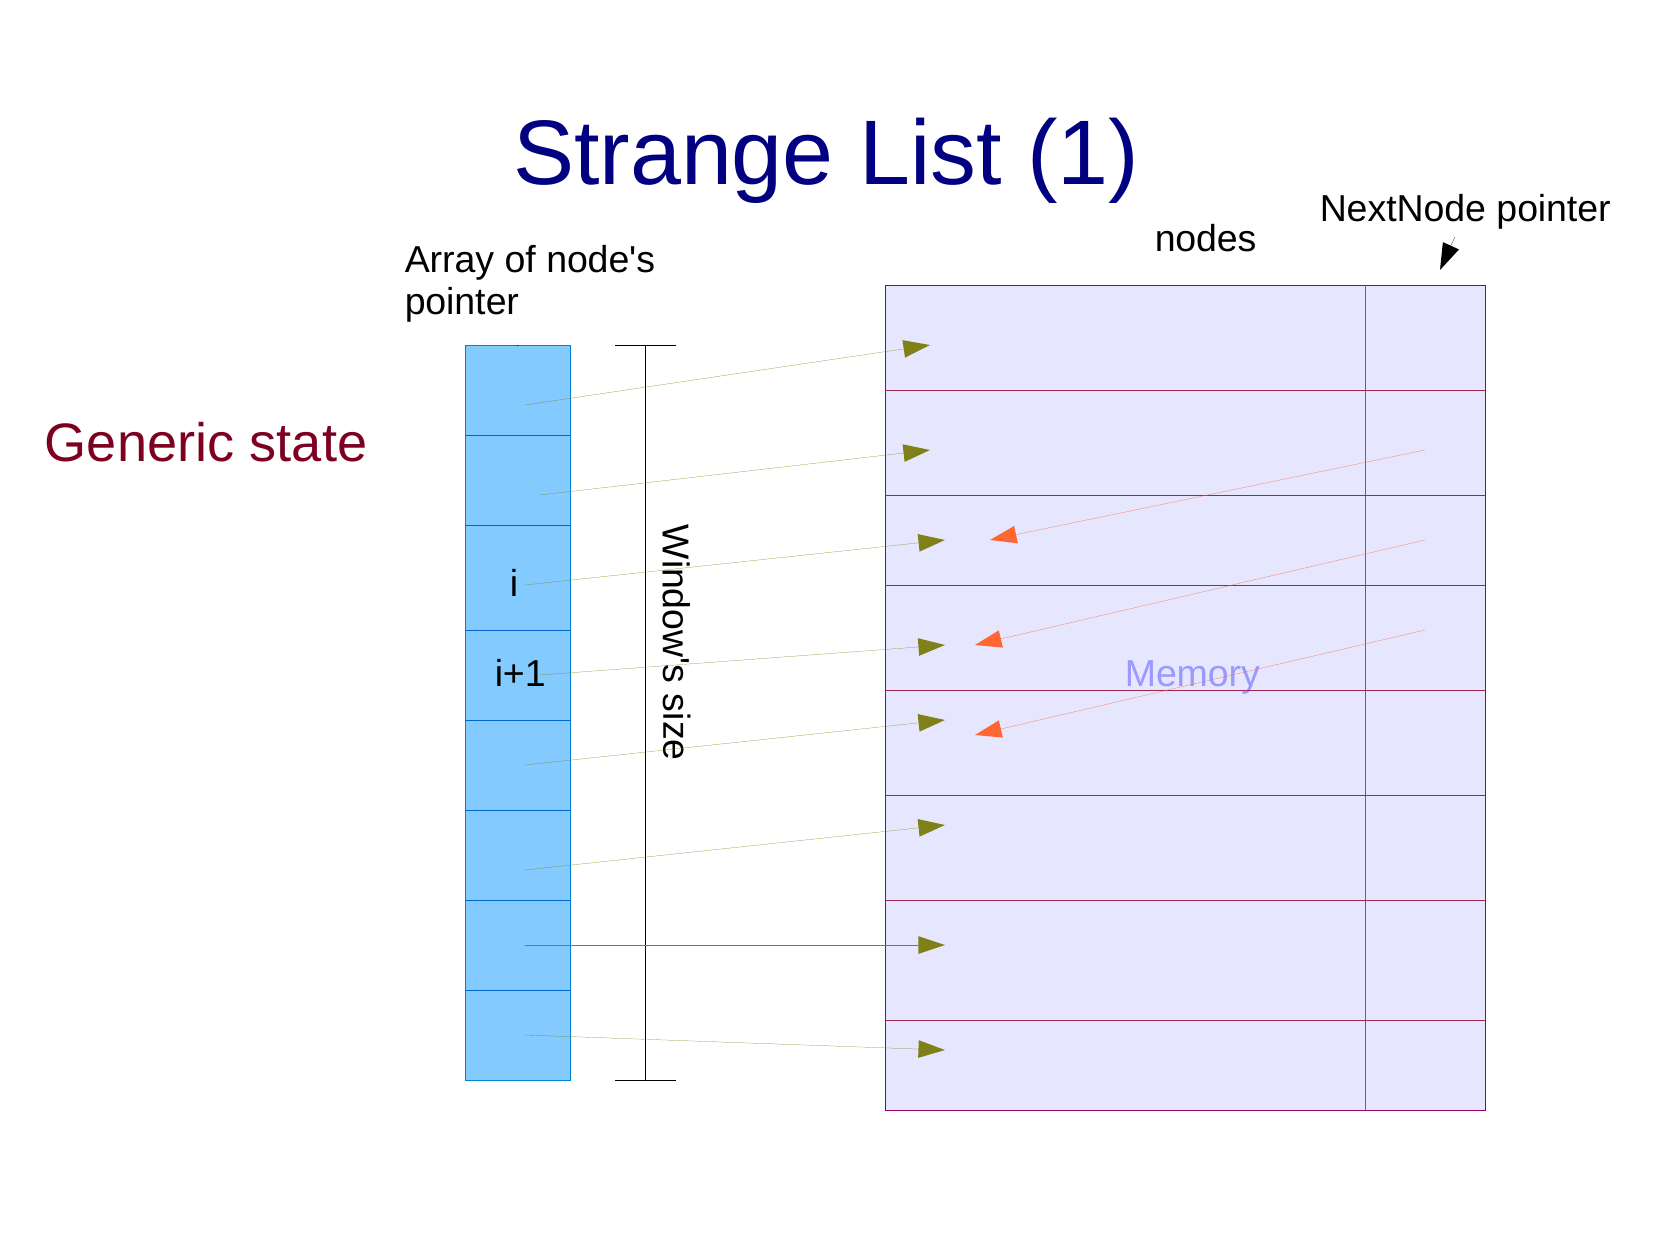

# Strange List (1)
NextNode pointer
nodes
Array of node's pointer
Generic state
i
Window's size
i+1
Memory